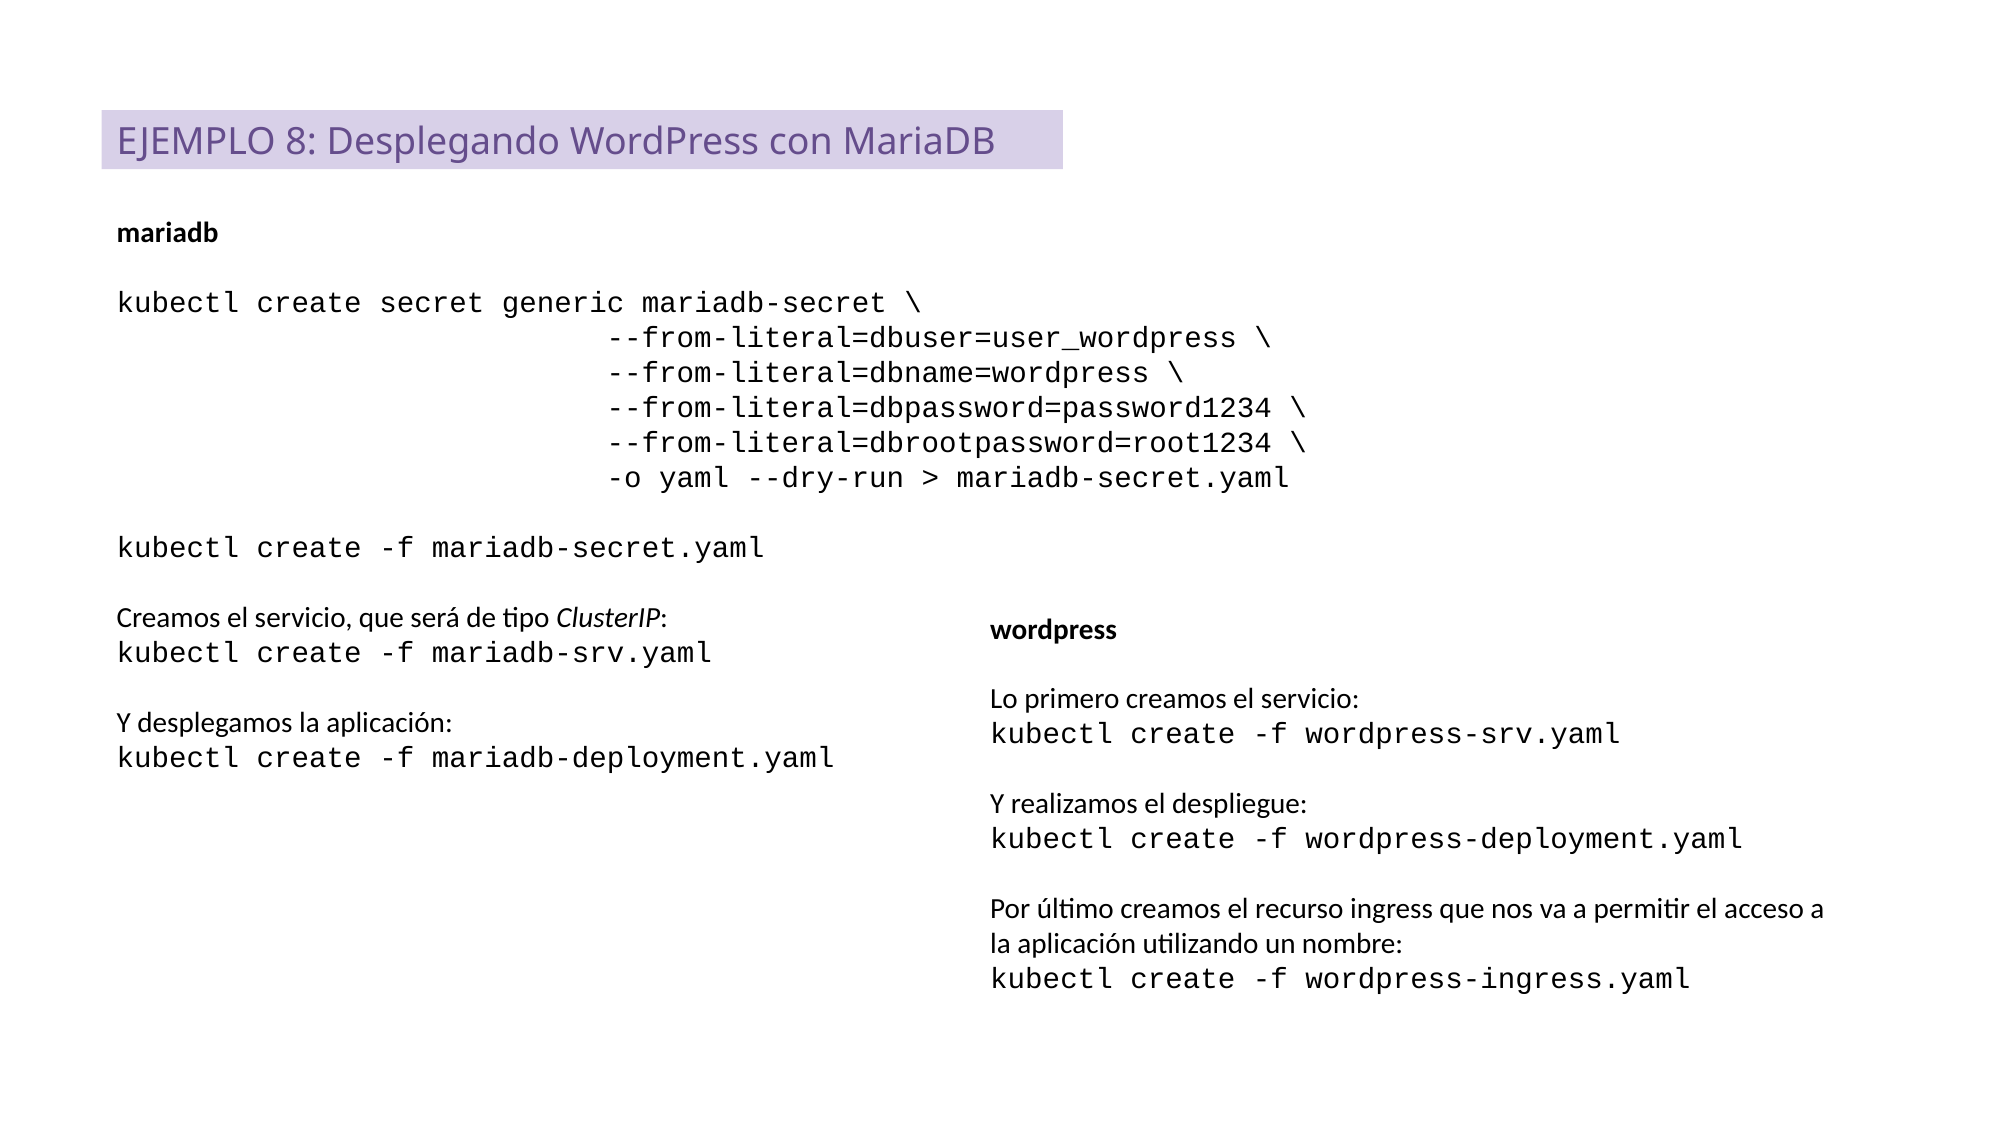

EJEMPLO 8: Desplegando WordPress con MariaDB
mariadb
kubectl create secret generic mariadb-secret \
 --from-literal=dbuser=user_wordpress \
 --from-literal=dbname=wordpress \
 --from-literal=dbpassword=password1234 \
 --from-literal=dbrootpassword=root1234 \
 -o yaml --dry-run > mariadb-secret.yaml
kubectl create -f mariadb-secret.yaml
Creamos el servicio, que será de tipo ClusterIP:
kubectl create -f mariadb-srv.yaml
Y desplegamos la aplicación:
kubectl create -f mariadb-deployment.yaml
wordpress
Lo primero creamos el servicio:
kubectl create -f wordpress-srv.yaml
Y realizamos el despliegue:
kubectl create -f wordpress-deployment.yaml
Por último creamos el recurso ingress que nos va a permitir el acceso a la aplicación utilizando un nombre:
kubectl create -f wordpress-ingress.yaml